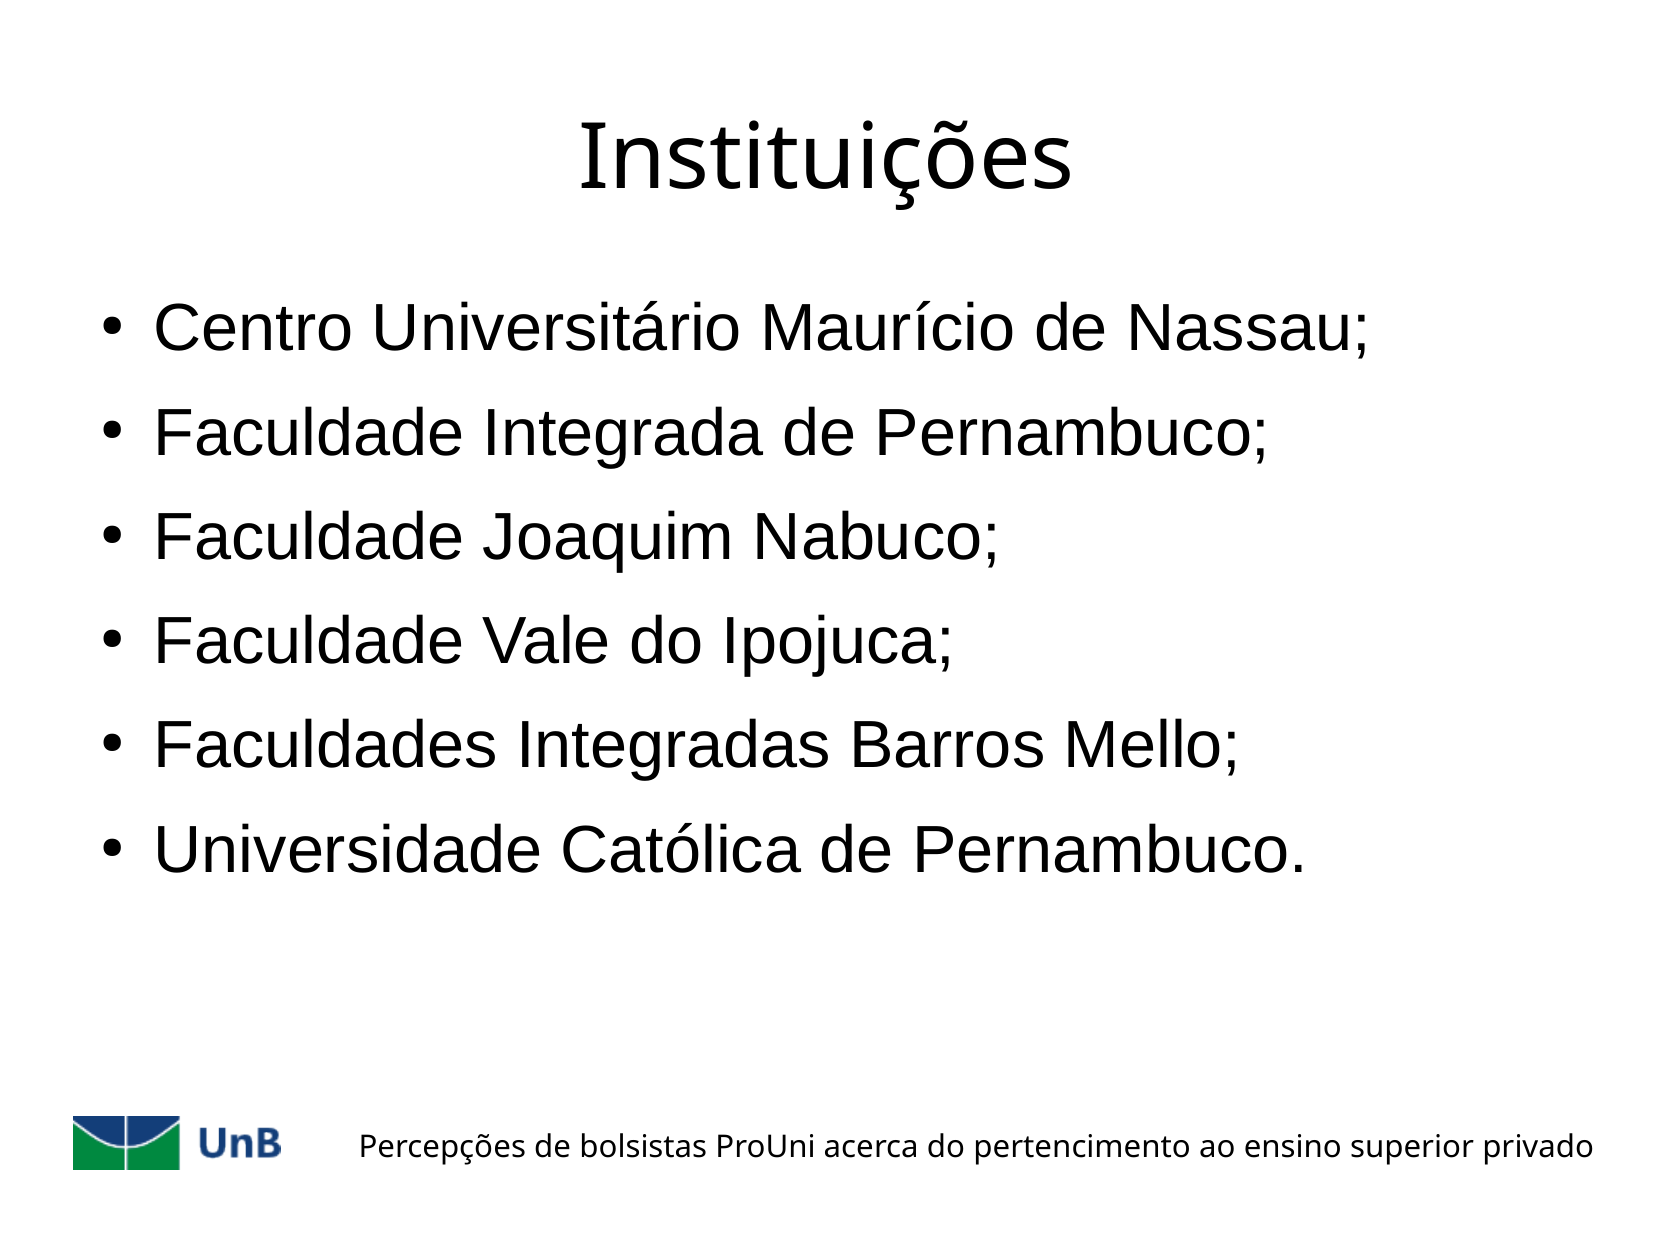

# Instituições
Centro Universitário Maurício de Nassau;
Faculdade Integrada de Pernambuco;
Faculdade Joaquim Nabuco;
Faculdade Vale do Ipojuca;
Faculdades Integradas Barros Mello;
Universidade Católica de Pernambuco.
Percepções de bolsistas ProUni acerca do pertencimento ao ensino superior privado